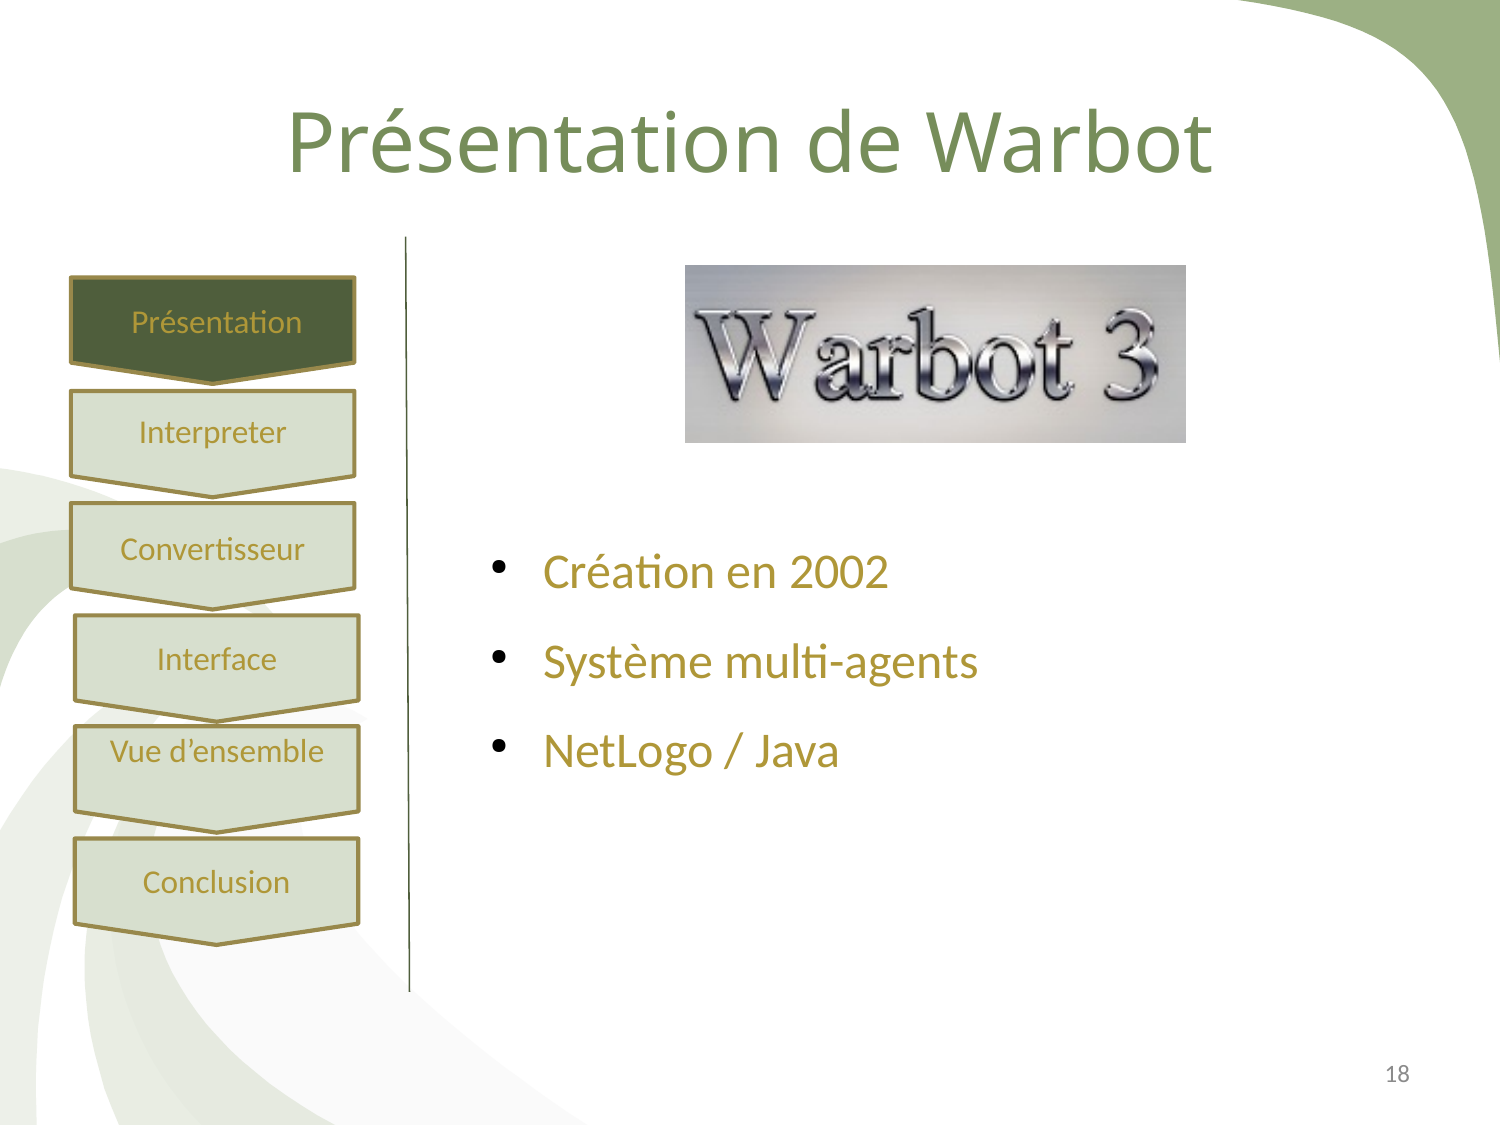

# Présentation de Warbot
Création en 2002
Système multi-agents
NetLogo / Java
Présentation
Interpreter
Convertisseur
Interface
Vue d’ensemble
Conclusion
18